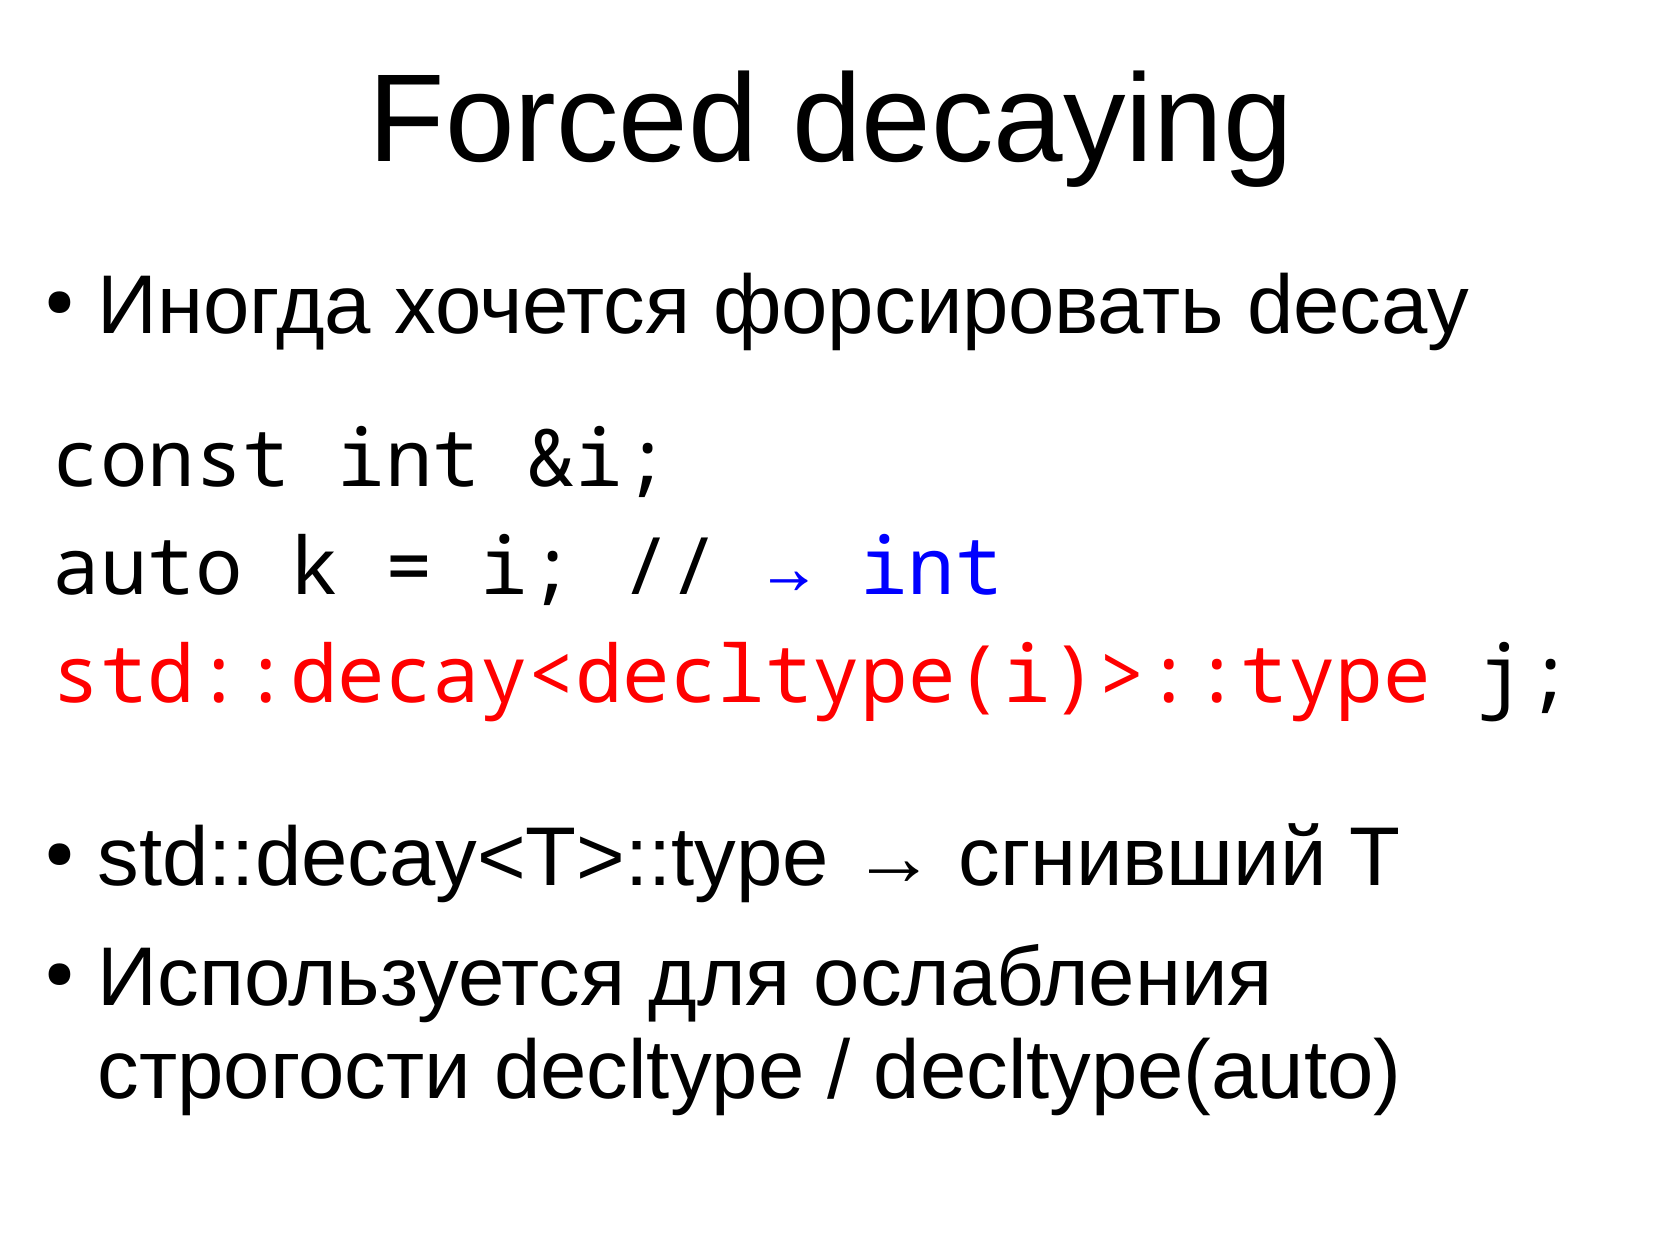

# Forced decaying
Иногда хочется форсировать decay
const int &i;
auto k = i; // → int
std::decay<decltype(i)>::type j;
std::decay<T>::type → сгнивший T
Используется для ослабления строгости decltype / decltype(auto)